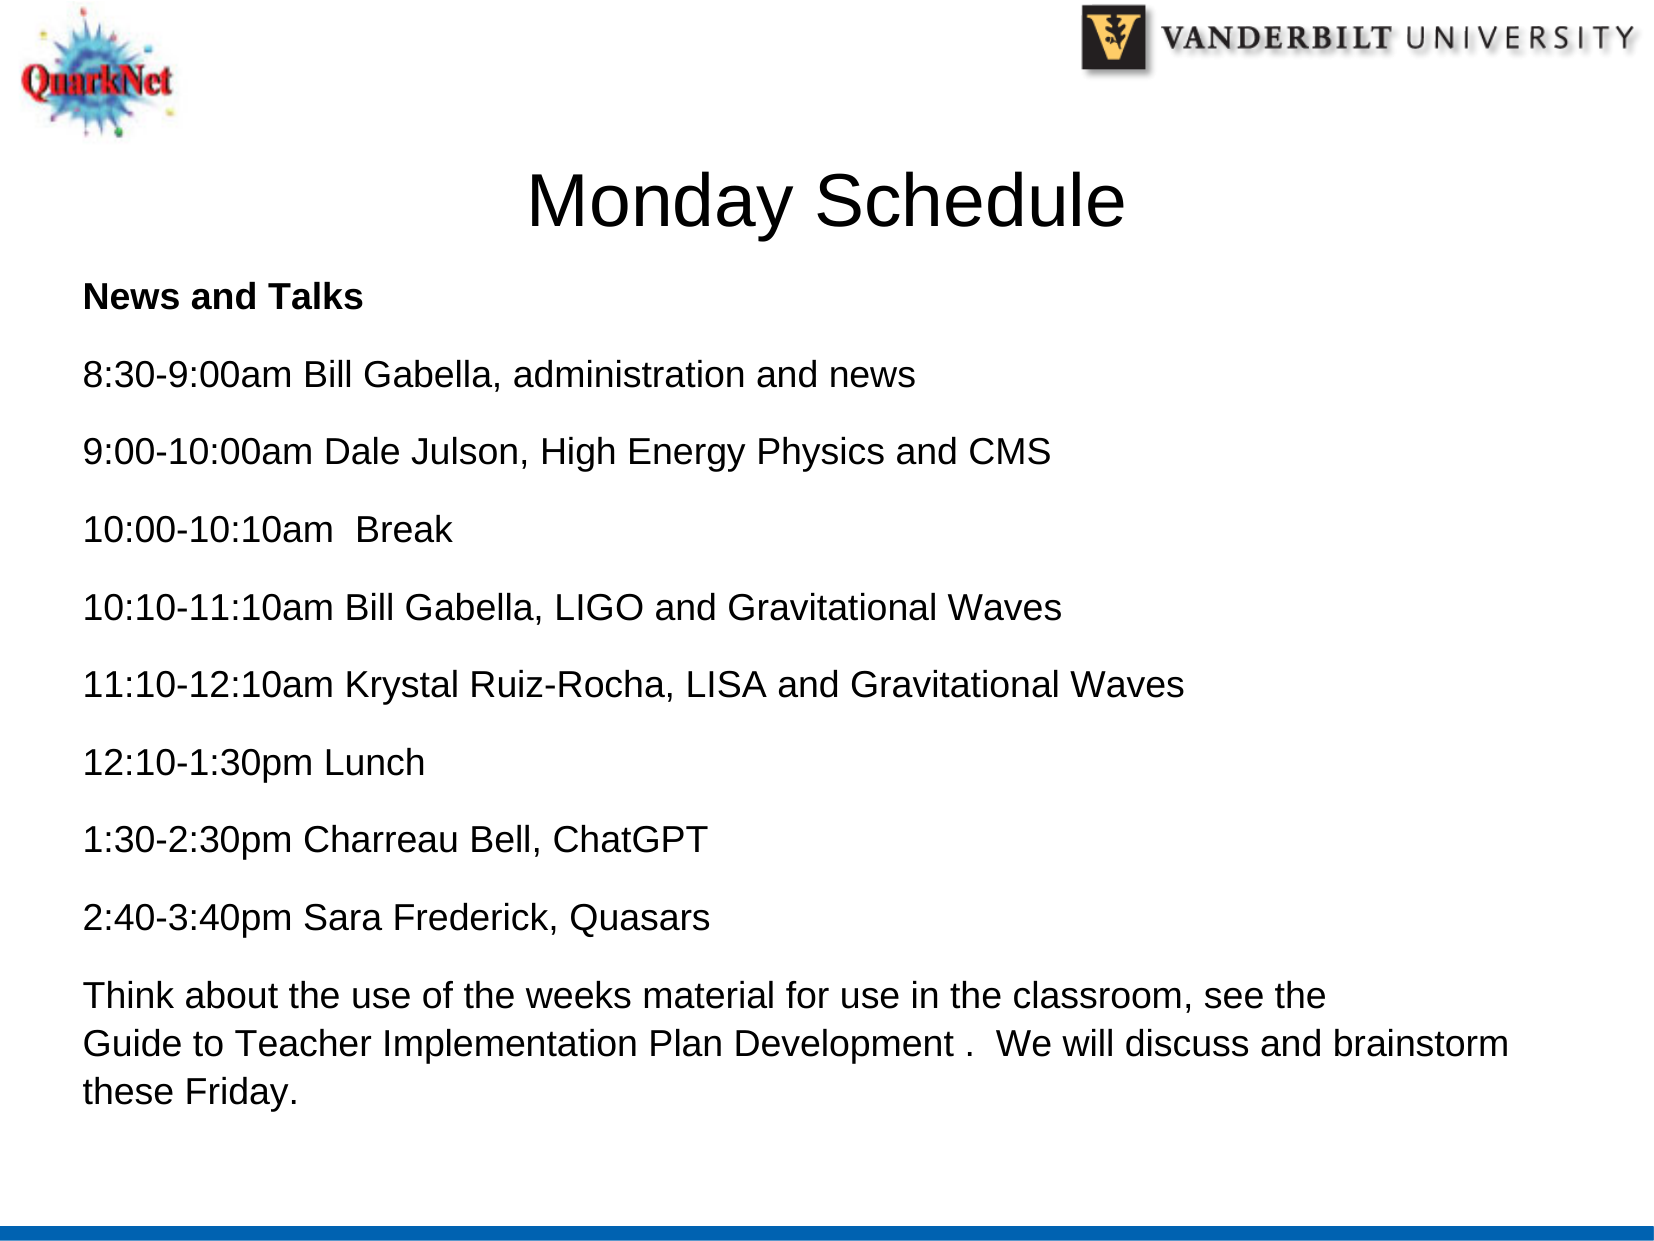

# Monday Schedule
News and Talks
8:30-9:00am Bill Gabella, administration and news
9:00-10:00am Dale Julson, High Energy Physics and CMS
10:00-10:10am Break
10:10-11:10am Bill Gabella, LIGO and Gravitational Waves
11:10-12:10am Krystal Ruiz-Rocha, LISA and Gravitational Waves
12:10-1:30pm Lunch
1:30-2:30pm Charreau Bell, ChatGPT
2:40-3:40pm Sara Frederick, Quasars
Think about the use of the weeks material for use in the classroom, see the Guide to Teacher Implementation Plan Development . We will discuss and brainstorm these Friday.